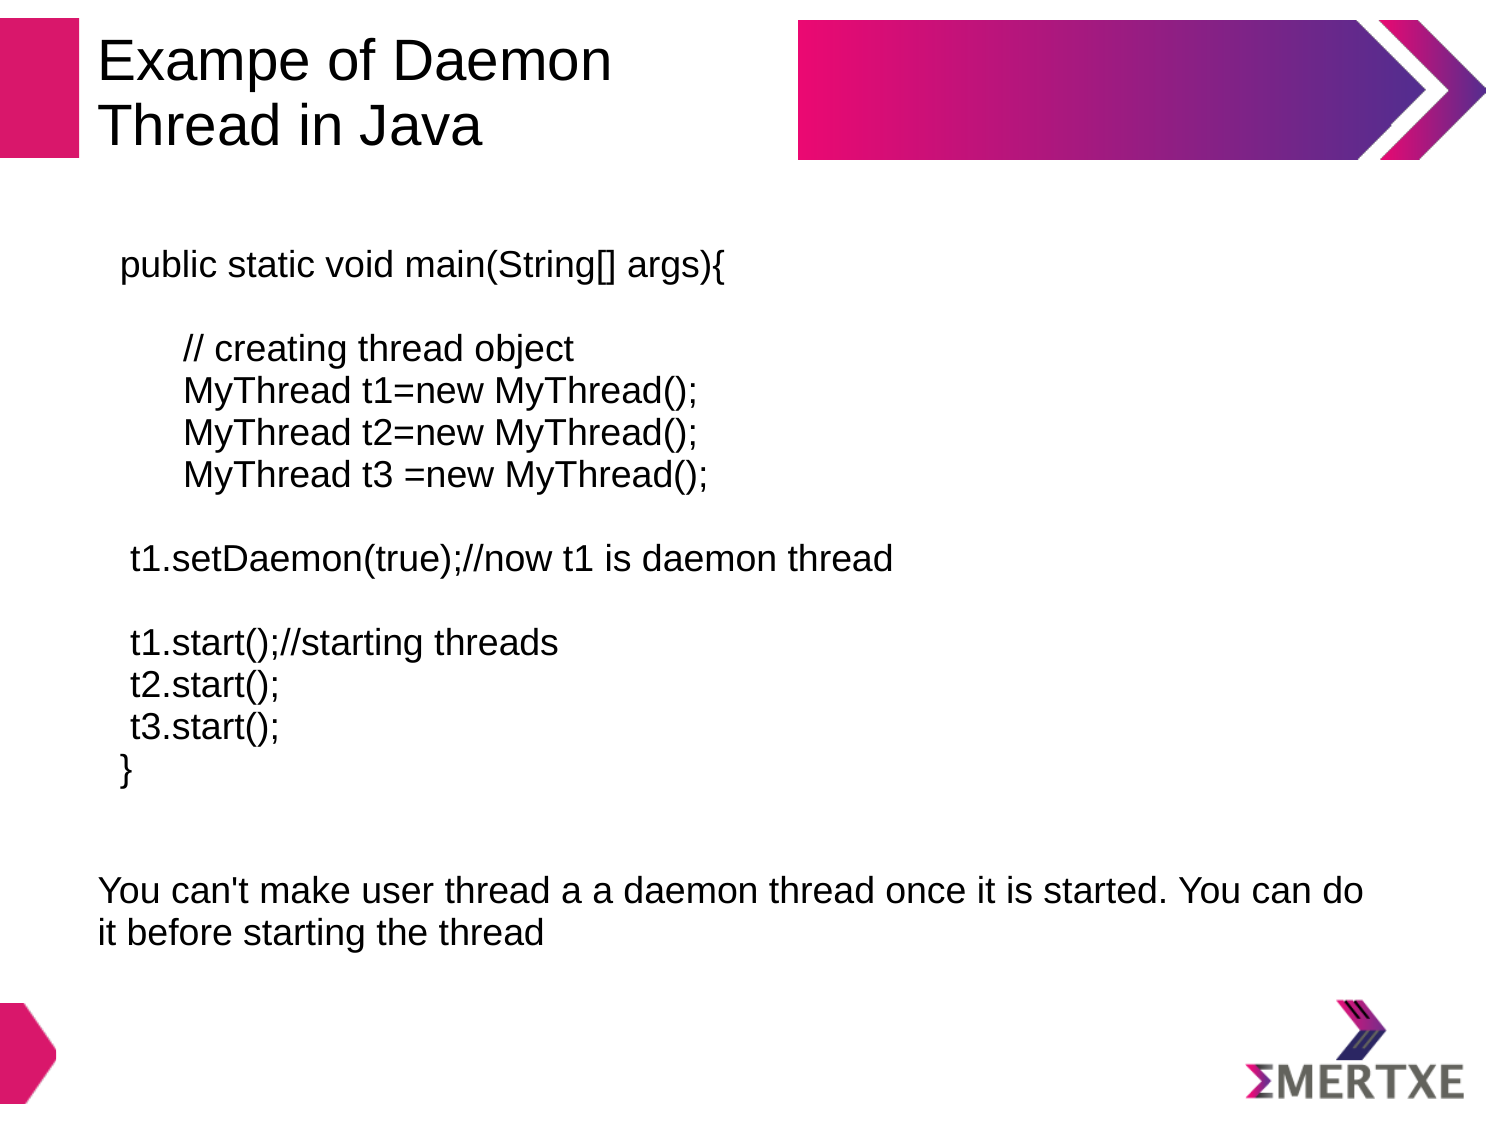

Exampe of Daemon Thread in Java
 public static void main(String[] args){
	// creating thread object
 	MyThread t1=new MyThread();
 	MyThread t2=new MyThread();
 	MyThread t3 =new MyThread();
 t1.setDaemon(true);//now t1 is daemon thread
 t1.start();//starting threads
 t2.start();
 t3.start();
 }
You can't make user thread a a daemon thread once it is started. You can do it before starting the thread